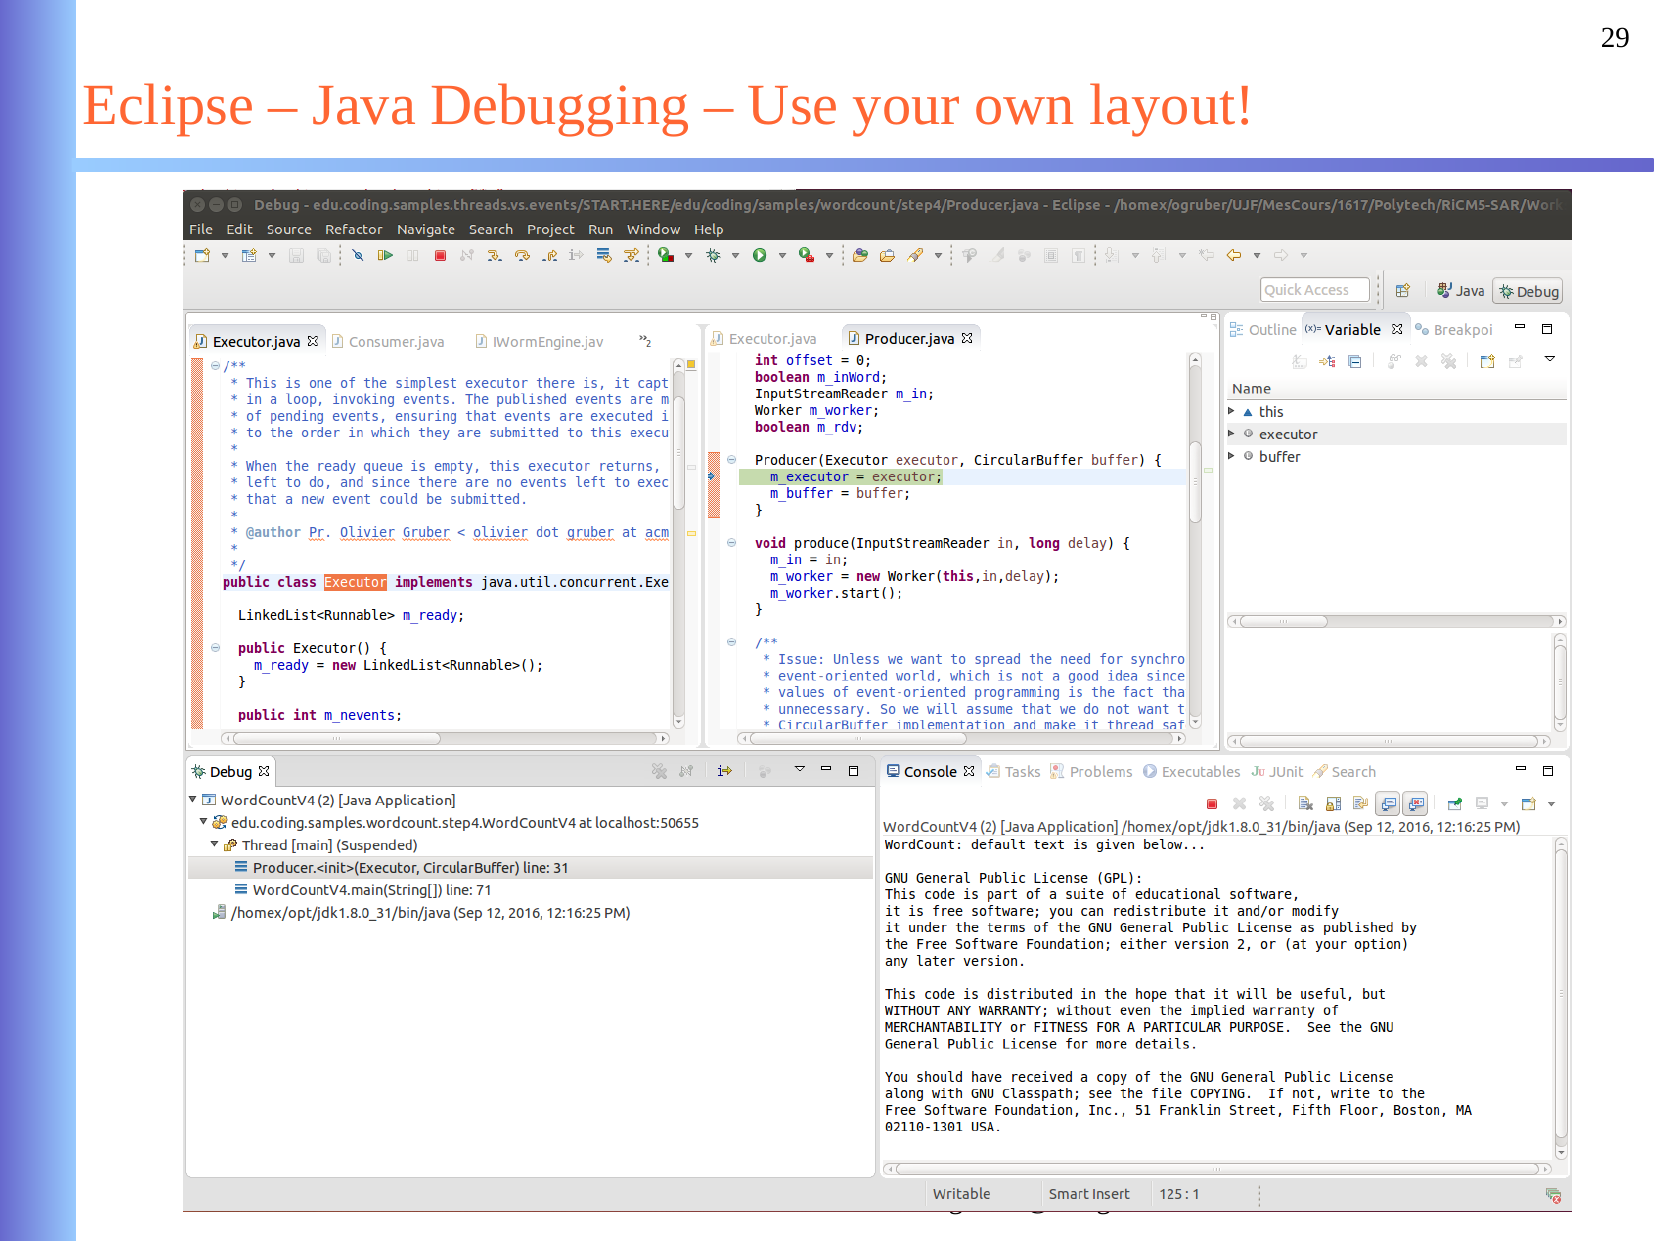

29
# Eclipse – Java Debugging – Use your own layout!